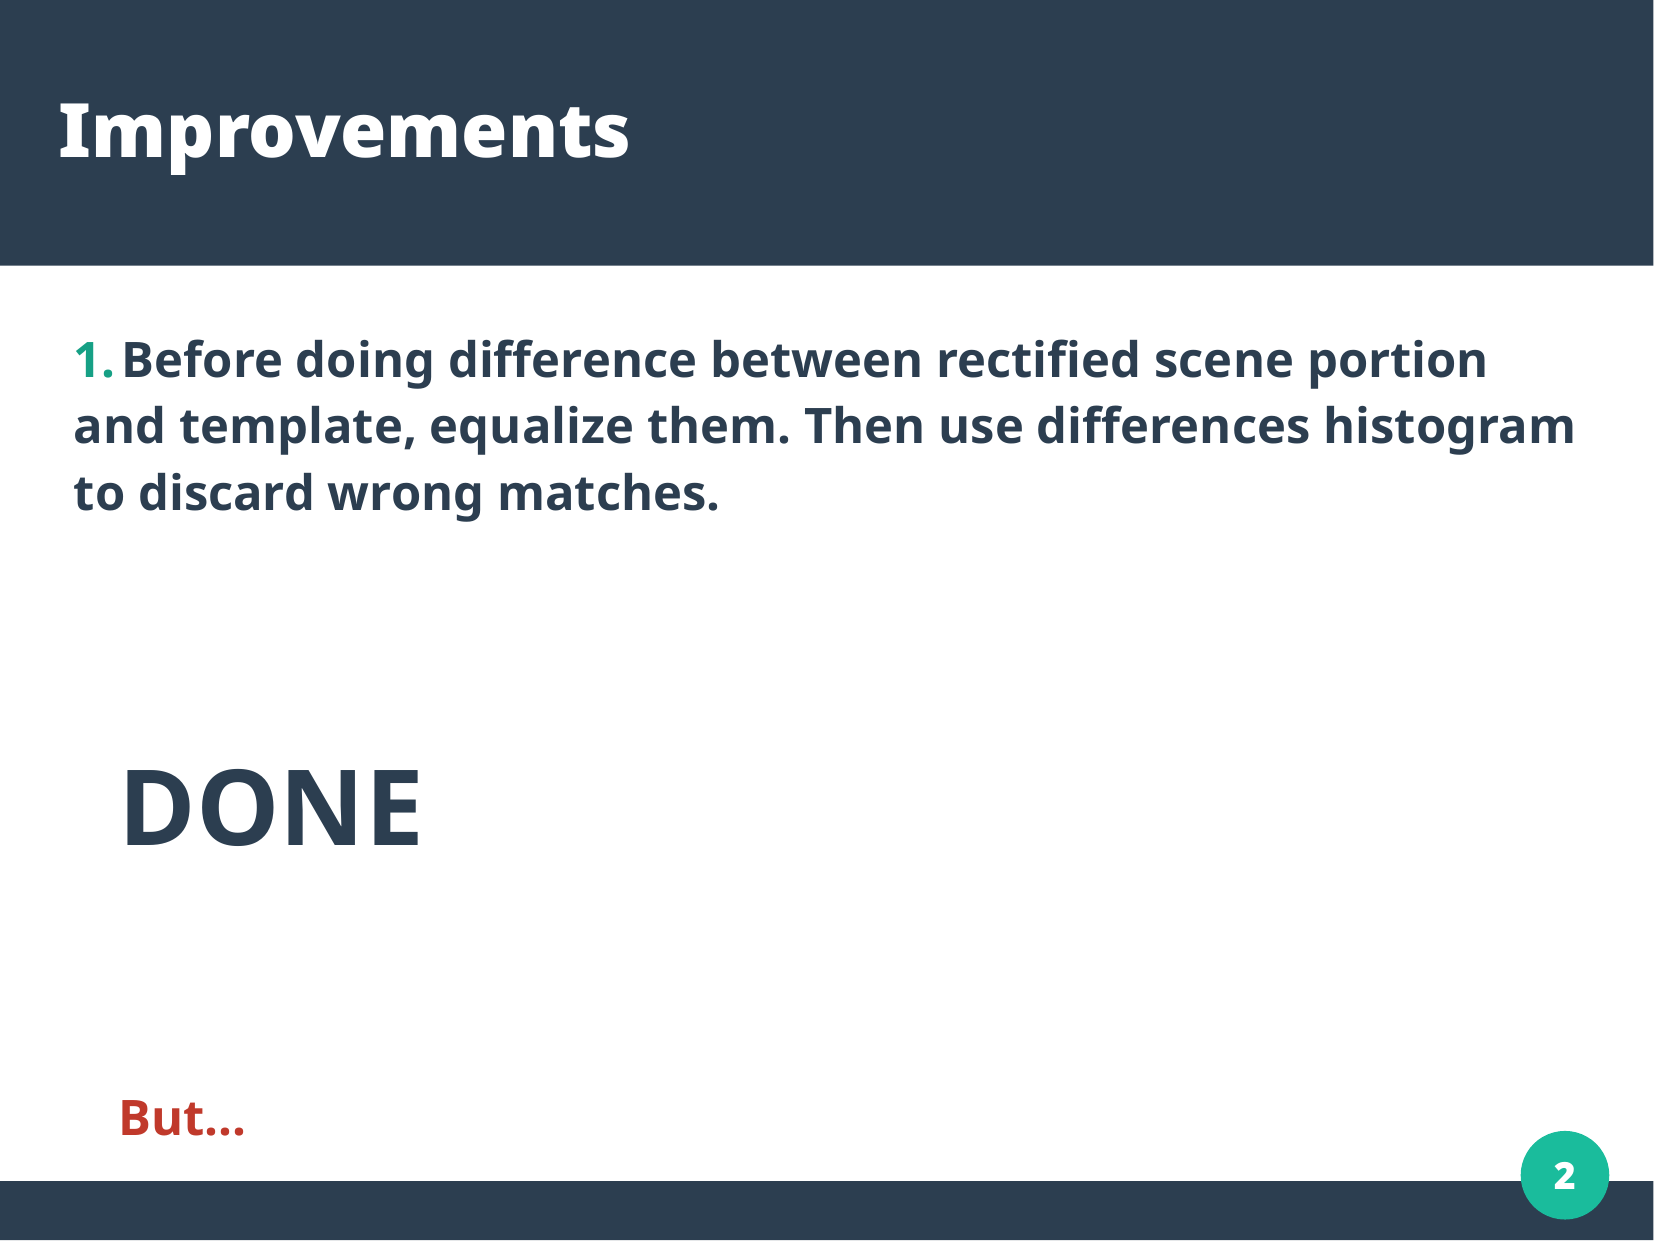

# Improvements
 Before doing difference between rectified scene portion and template, equalize them. Then use differences histogram to discard wrong matches.
DONE
But...
2